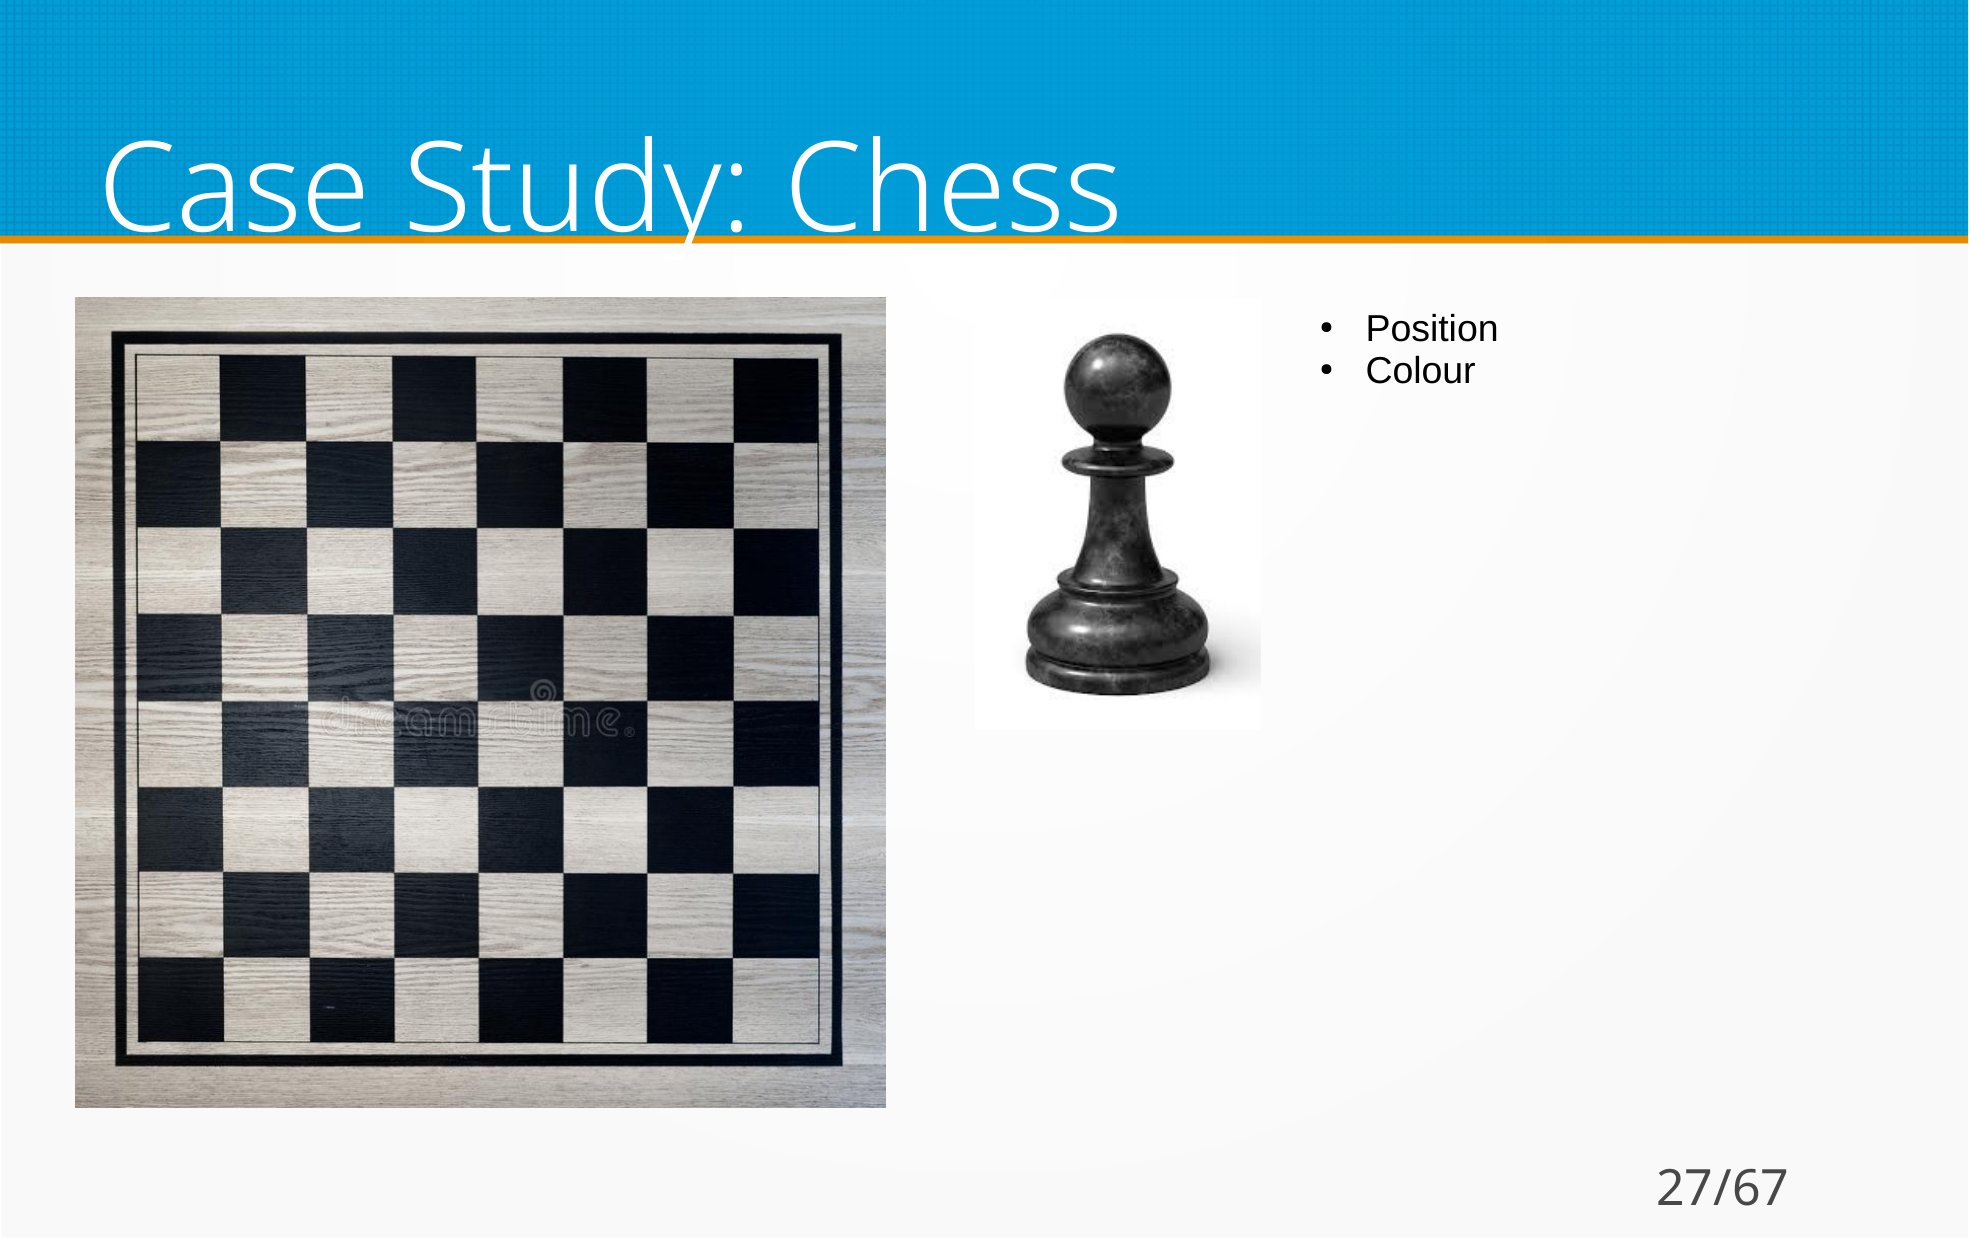

# Case Study: Chess
 Position
 Colour
27